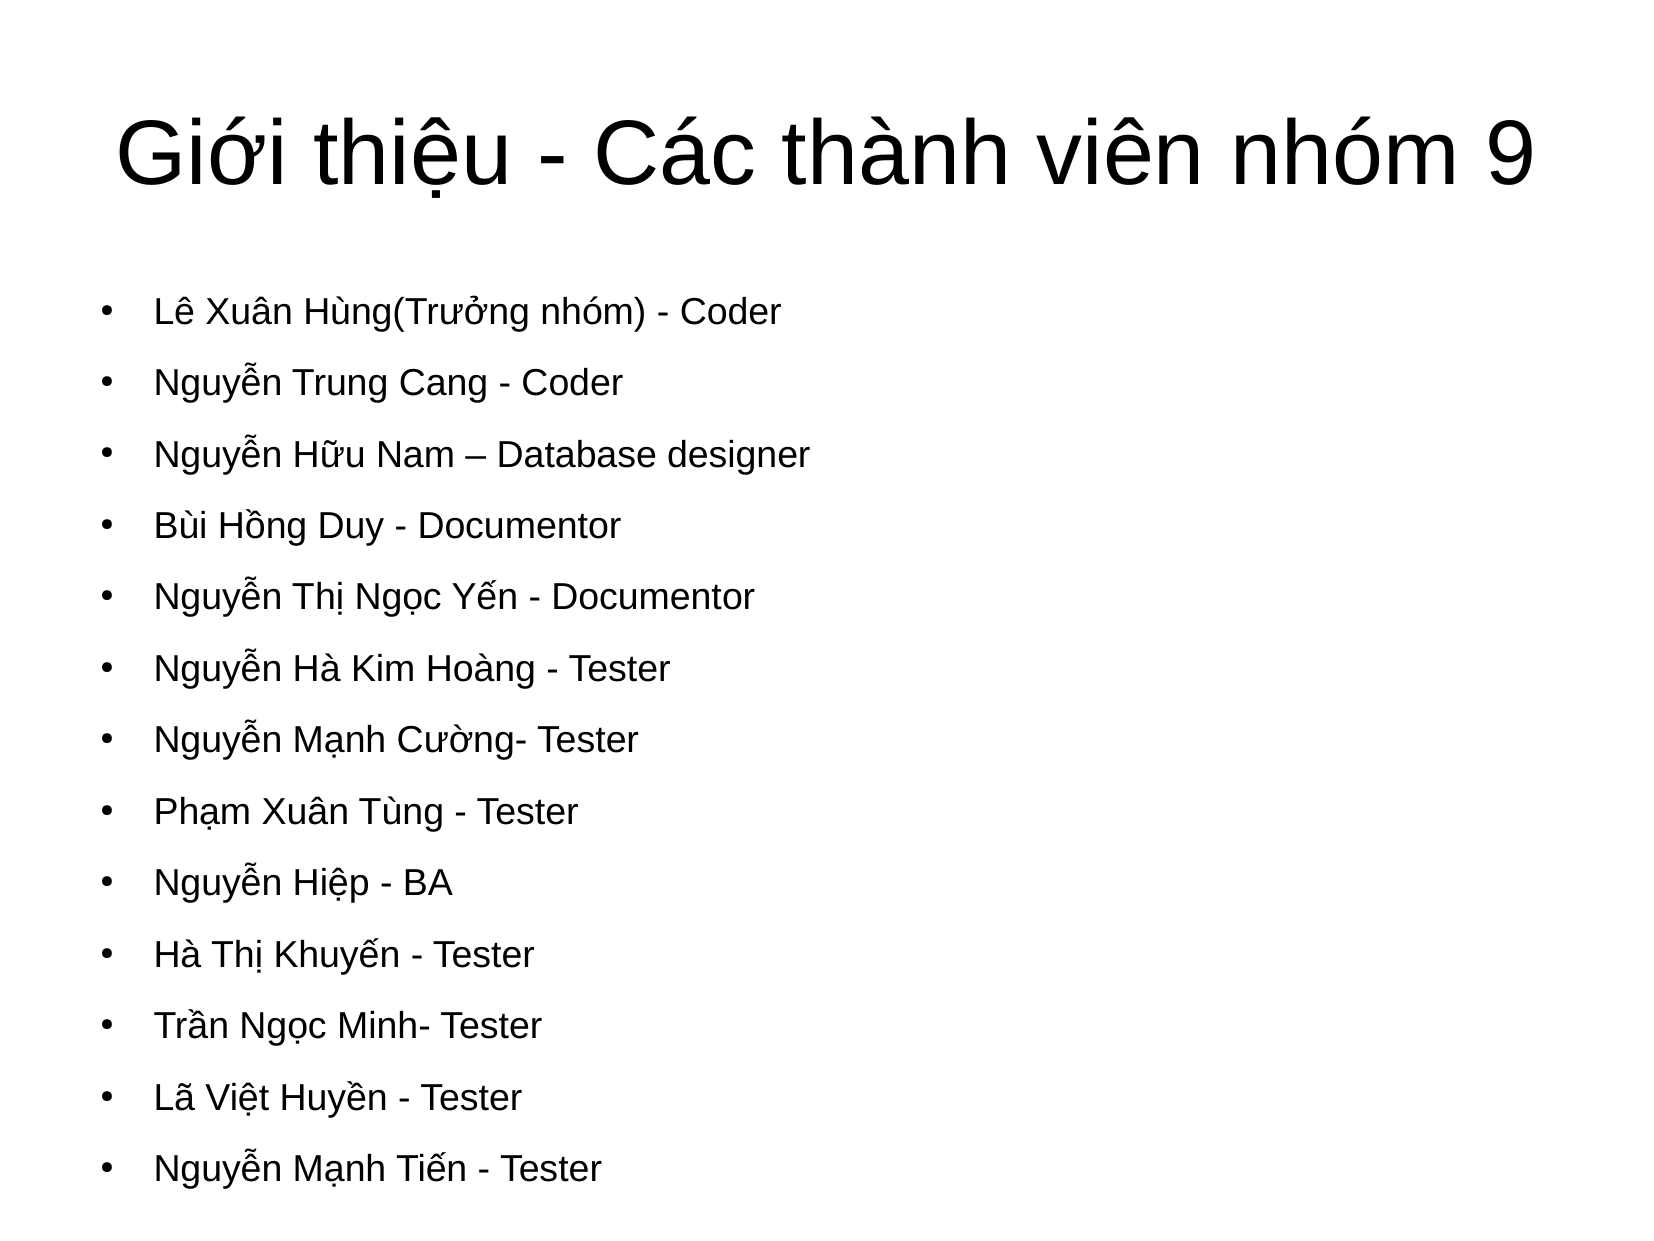

# Giới thiệu - Các thành viên nhóm 9
Lê Xuân Hùng(Trưởng nhóm) - Coder
Nguyễn Trung Cang - Coder
Nguyễn Hữu Nam – Database designer
Bùi Hồng Duy - Documentor
Nguyễn Thị Ngọc Yến - Documentor
Nguyễn Hà Kim Hoàng - Tester
Nguyễn Mạnh Cường- Tester
Phạm Xuân Tùng - Tester
Nguyễn Hiệp - BA
Hà Thị Khuyến - Tester
Trần Ngọc Minh- Tester
Lã Việt Huyền - Tester
Nguyễn Mạnh Tiến - Tester